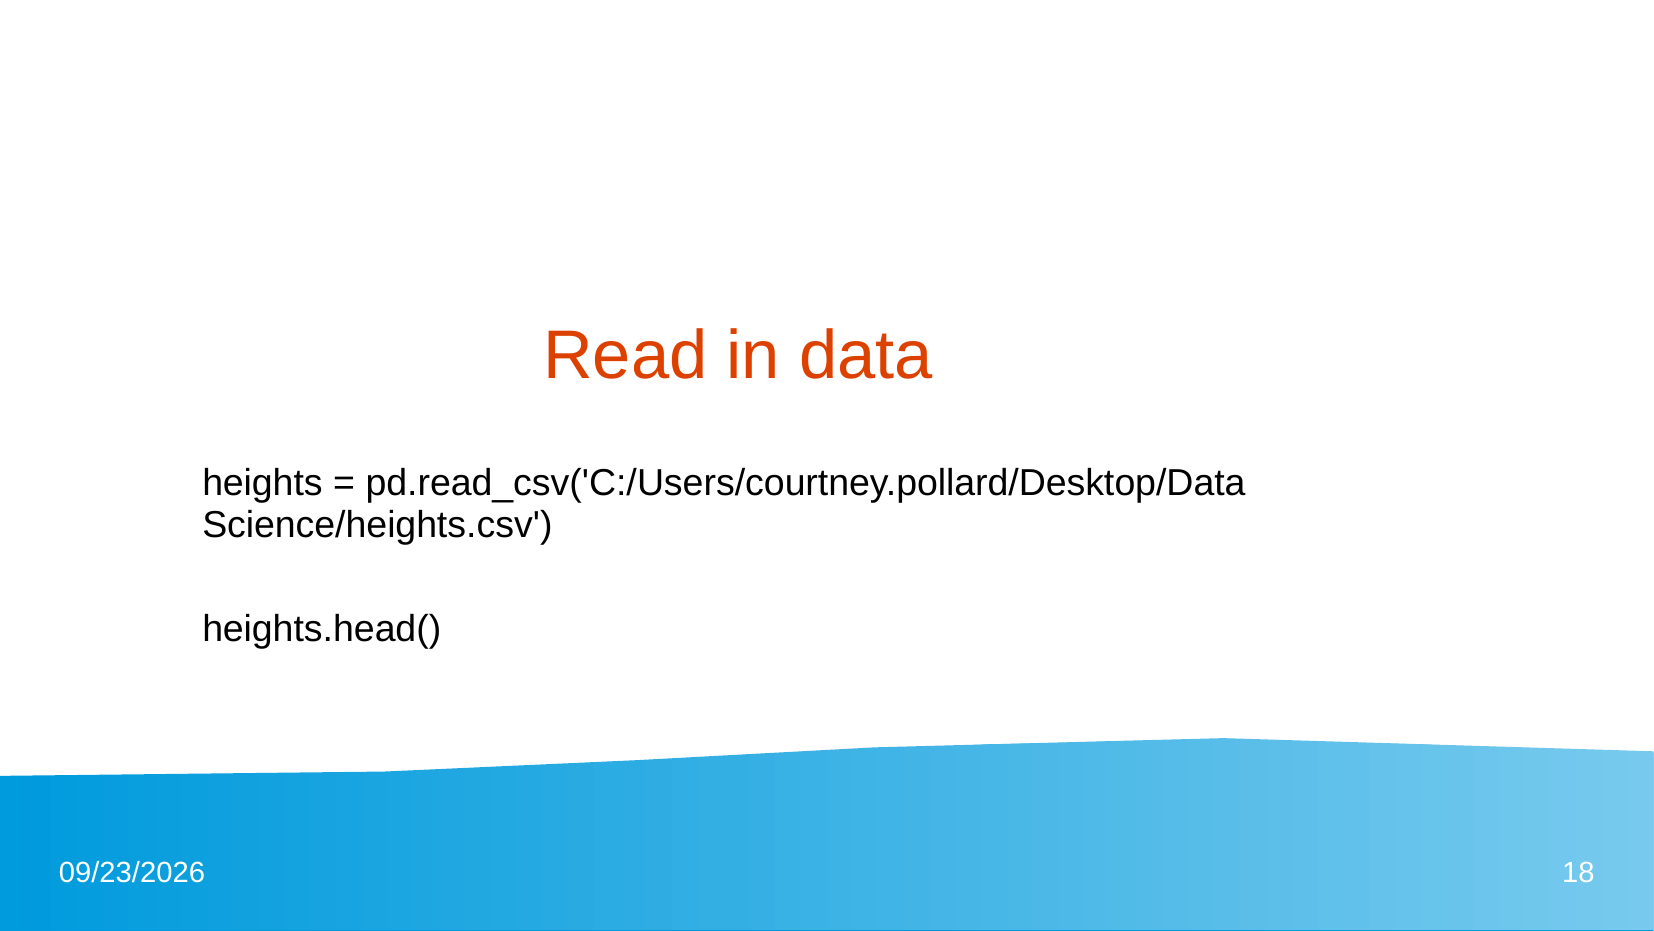

# Read in data
heights = pd.read_csv('C:/Users/courtney.pollard/Desktop/Data Science/heights.csv')
heights.head()